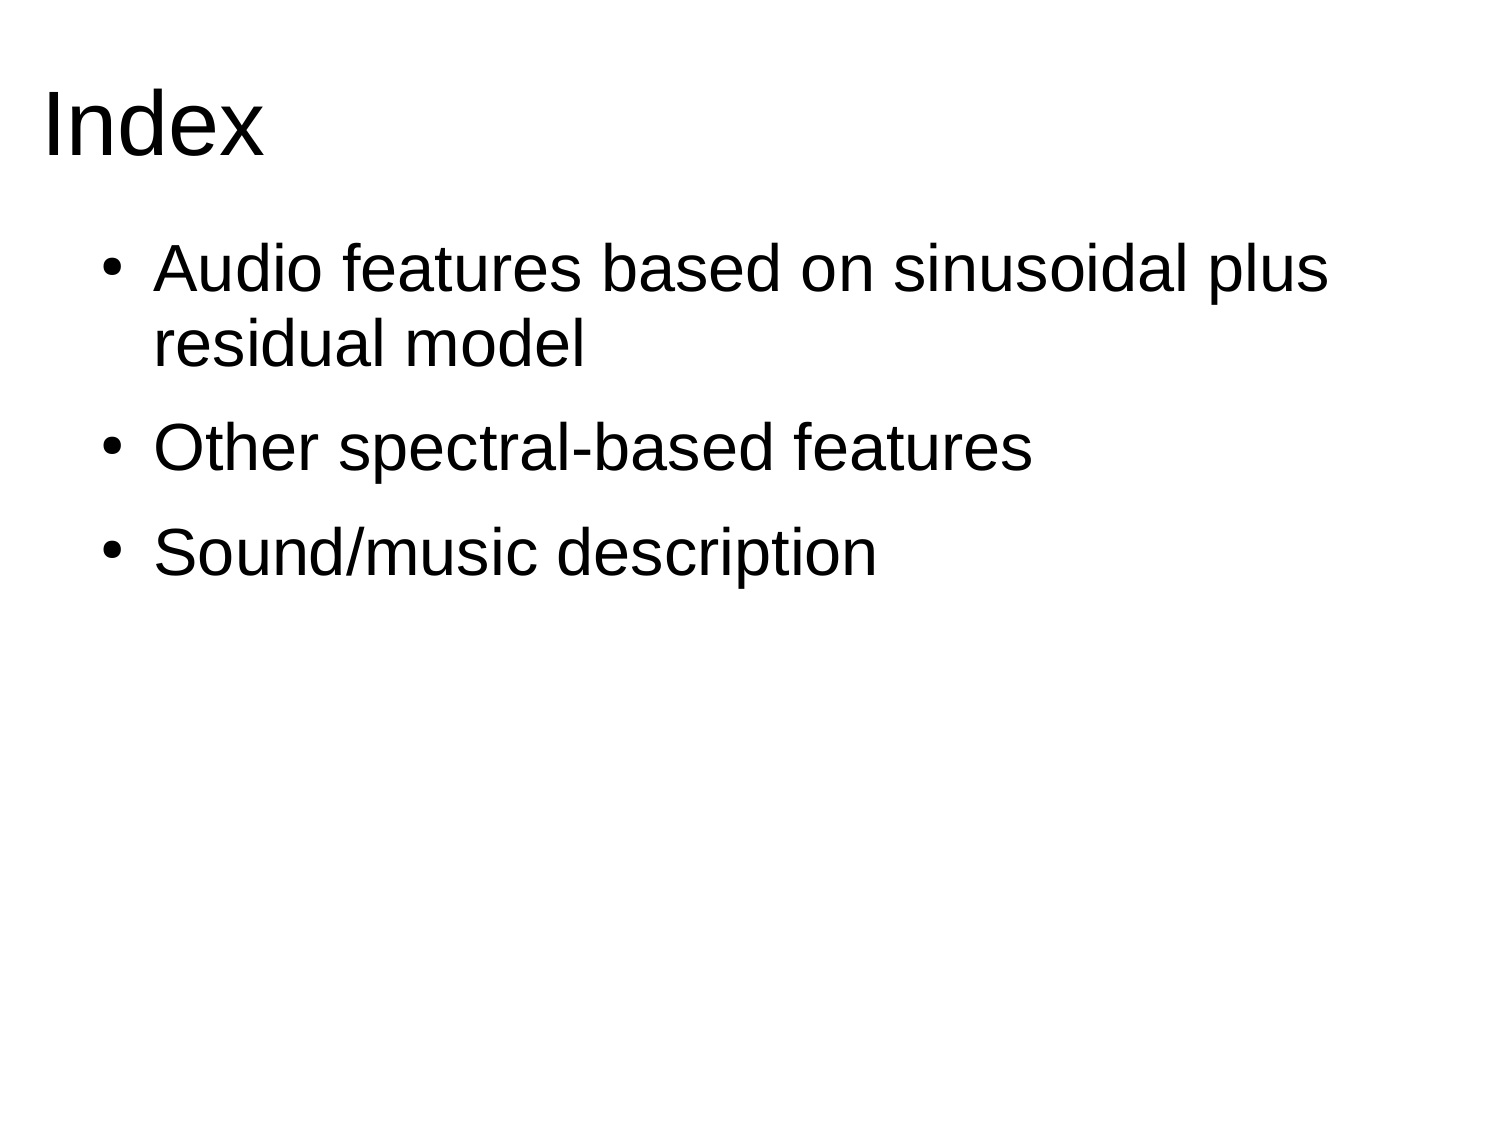

# Index
Audio features based on sinusoidal plus residual model
Other spectral-based features
Sound/music description